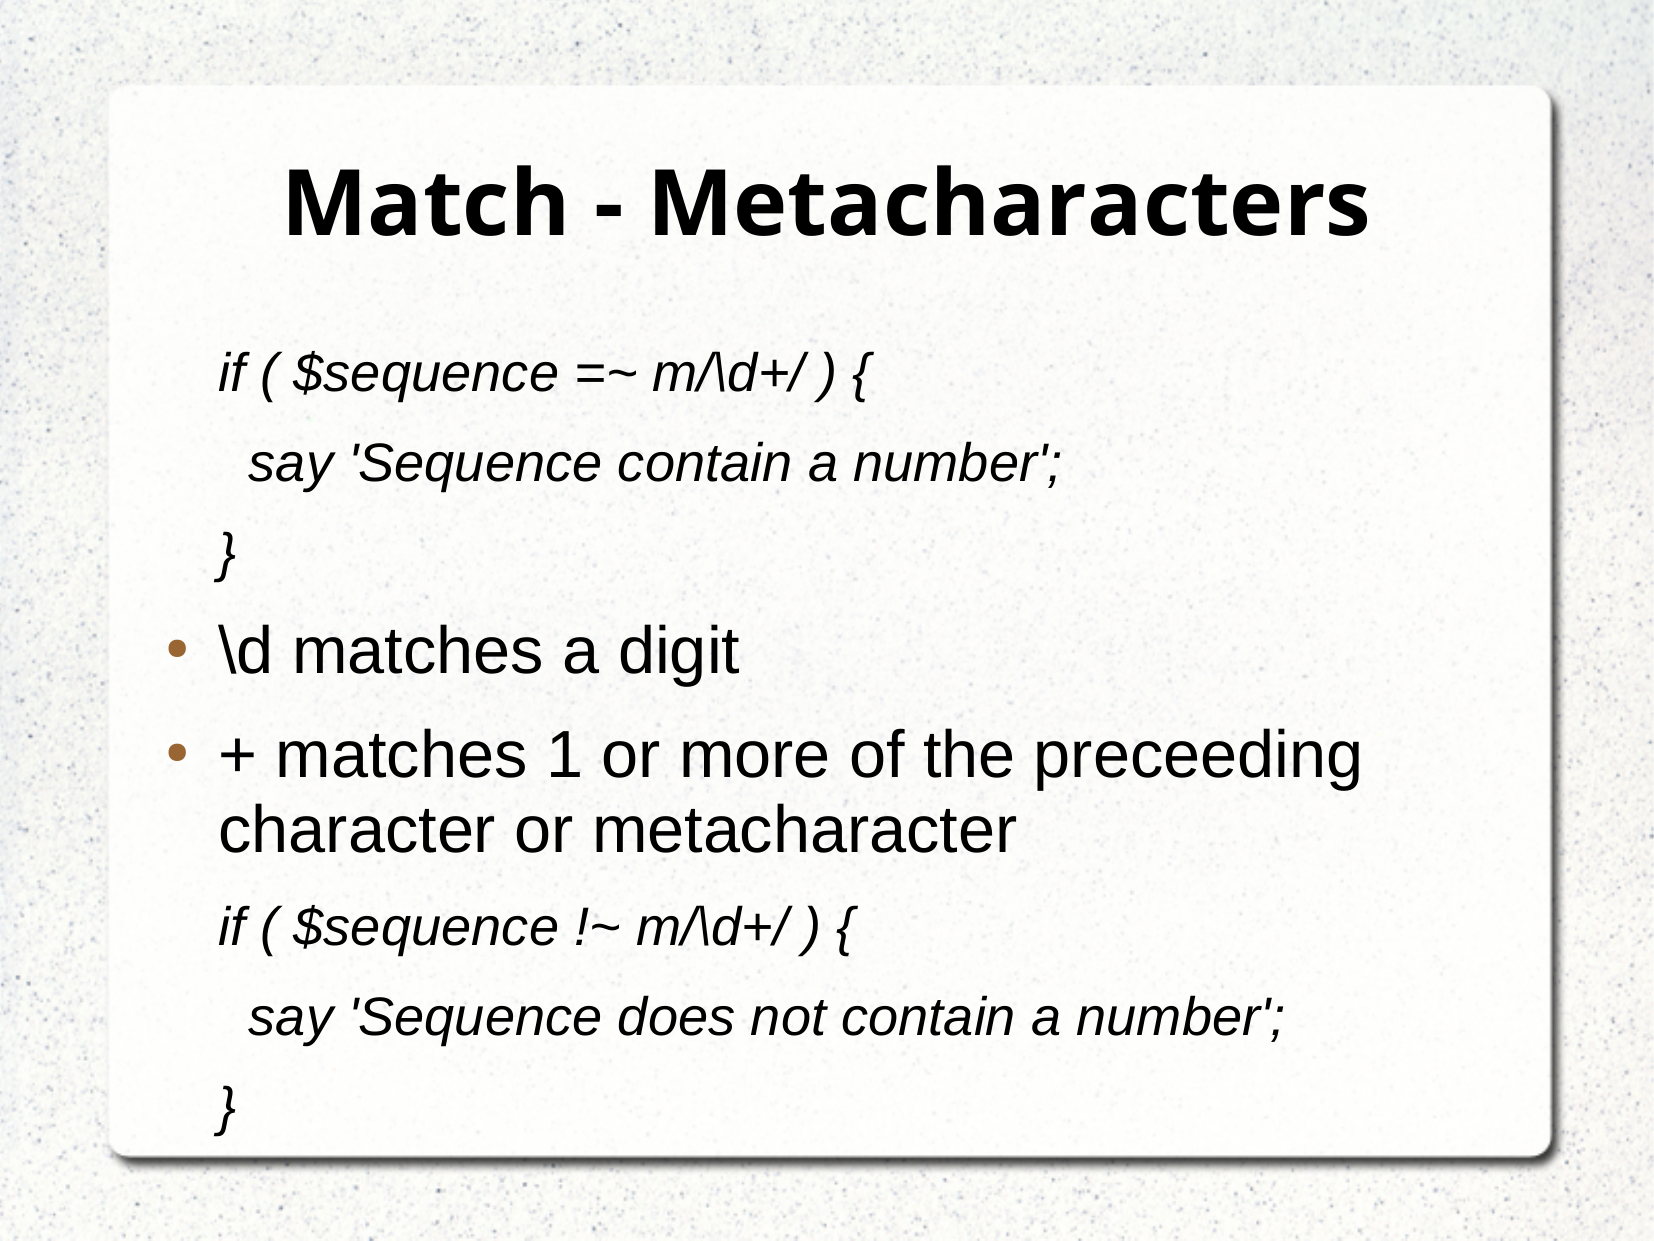

# Match - Metacharacters
if ( $sequence =~ m/\d+/ ) {
 say 'Sequence contain a number';
}
\d matches a digit
+ matches 1 or more of the preceeding character or metacharacter
if ( $sequence !~ m/\d+/ ) {
 say 'Sequence does not contain a number';
}